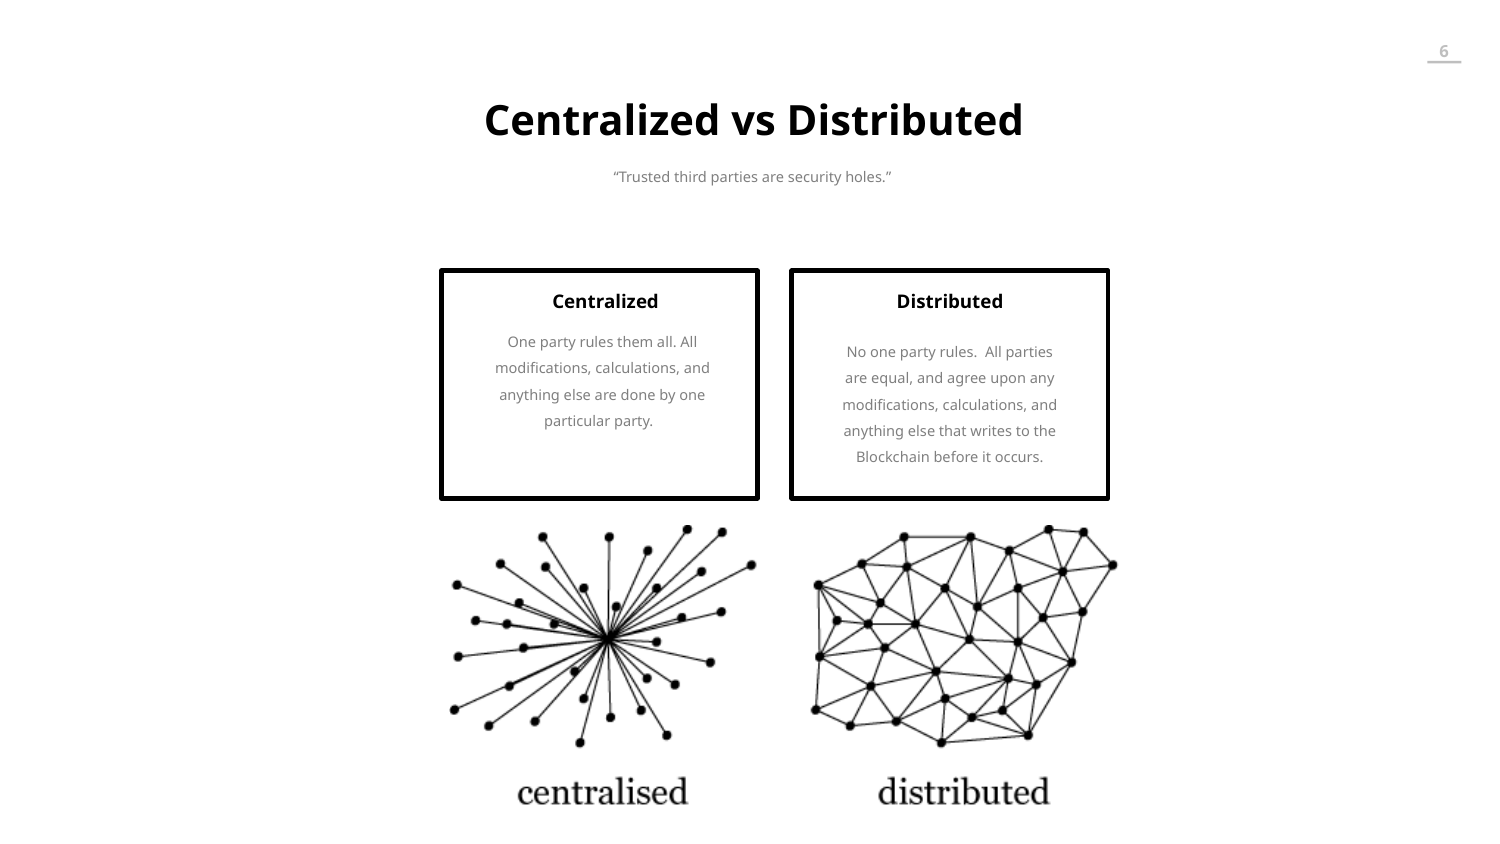

Centralized vs Distributed
“Trusted third parties are security holes.”
Centralized
Distributed
One party rules them all. All modifications, calculations, and anything else are done by one particular party.
No one party rules. All parties are equal, and agree upon any modifications, calculations, and anything else that writes to the Blockchain before it occurs.